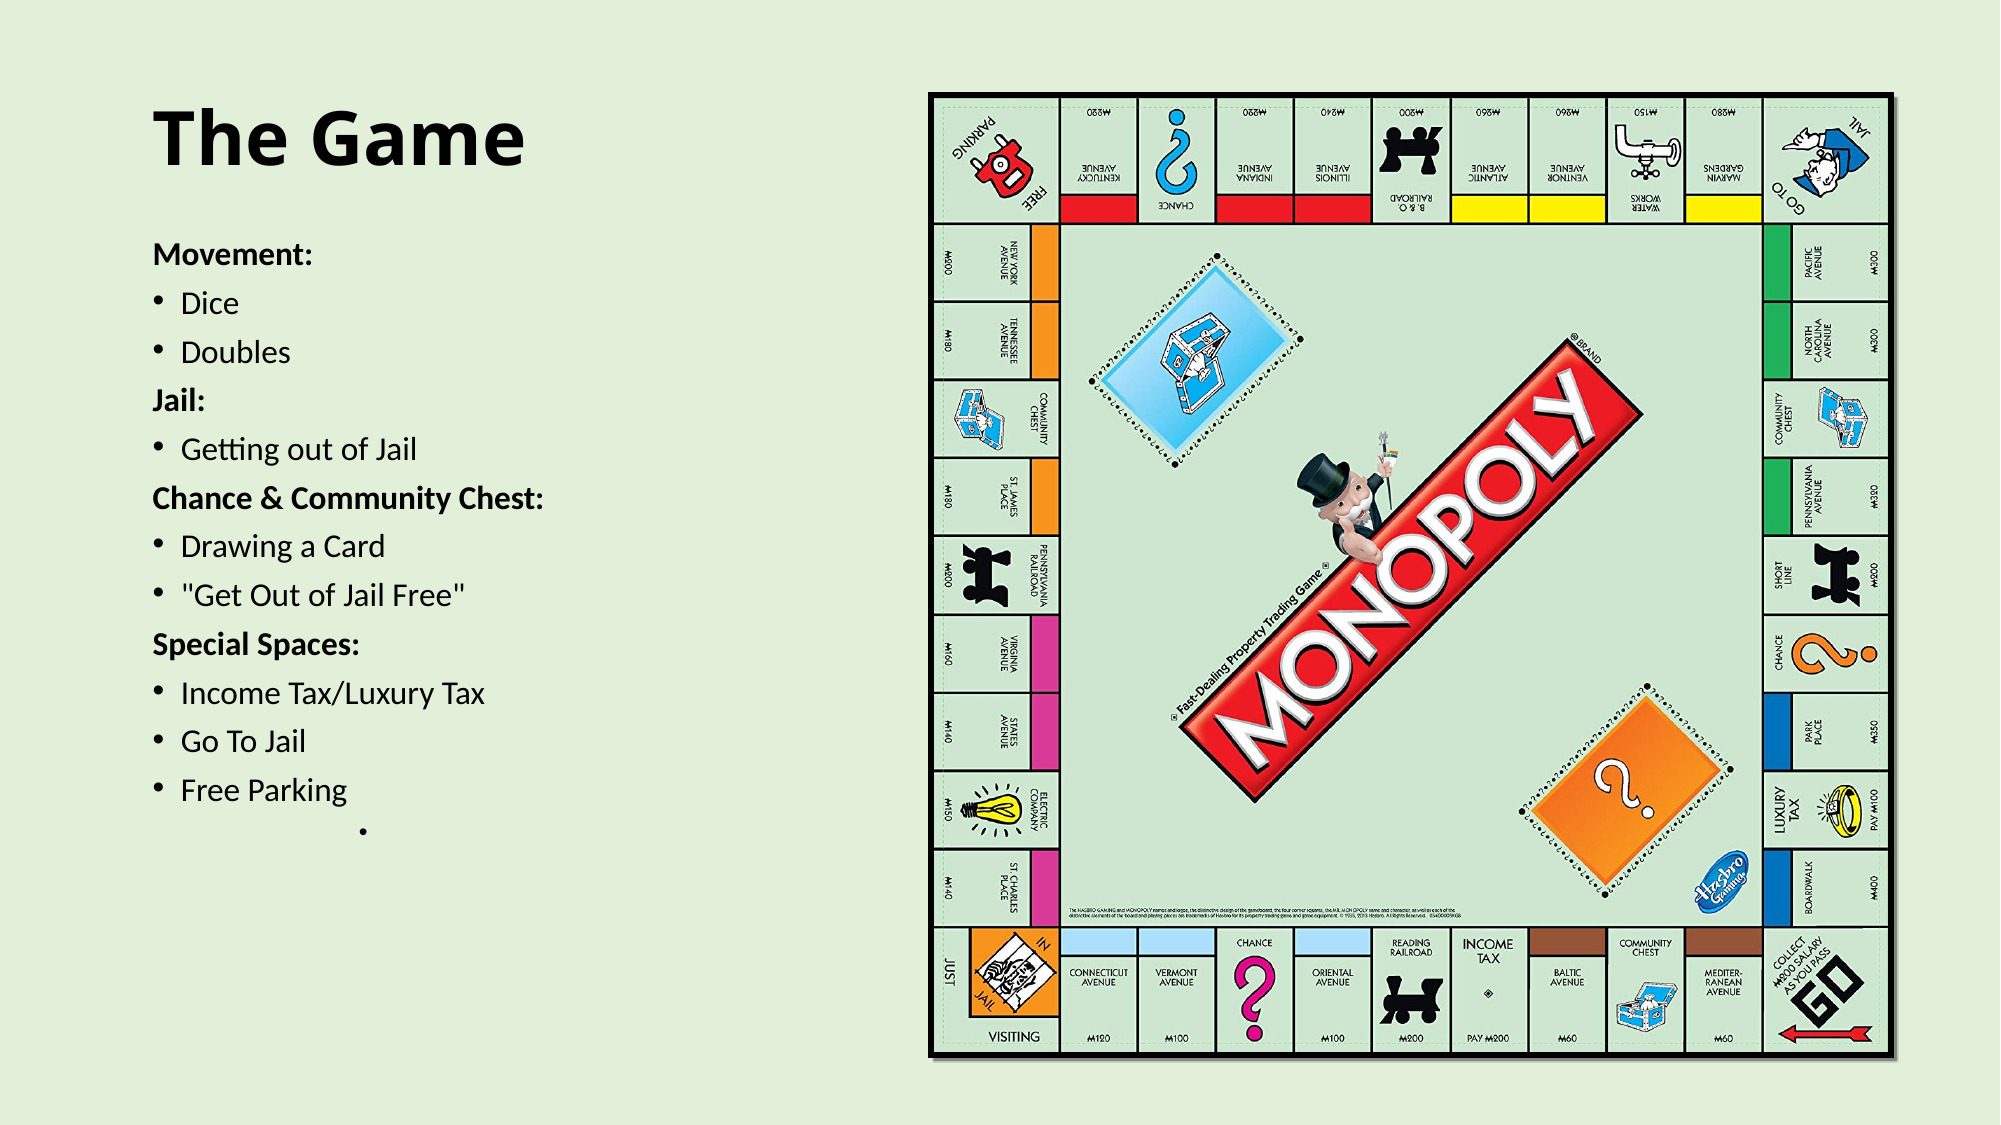

# The Game
Movement:
Dice
Doubles
Jail:
Getting out of Jail
Chance & Community Chest:
Drawing a Card
"Get Out of Jail Free"
Special Spaces:
Income Tax/Luxury Tax
Go To Jail
Free Parking